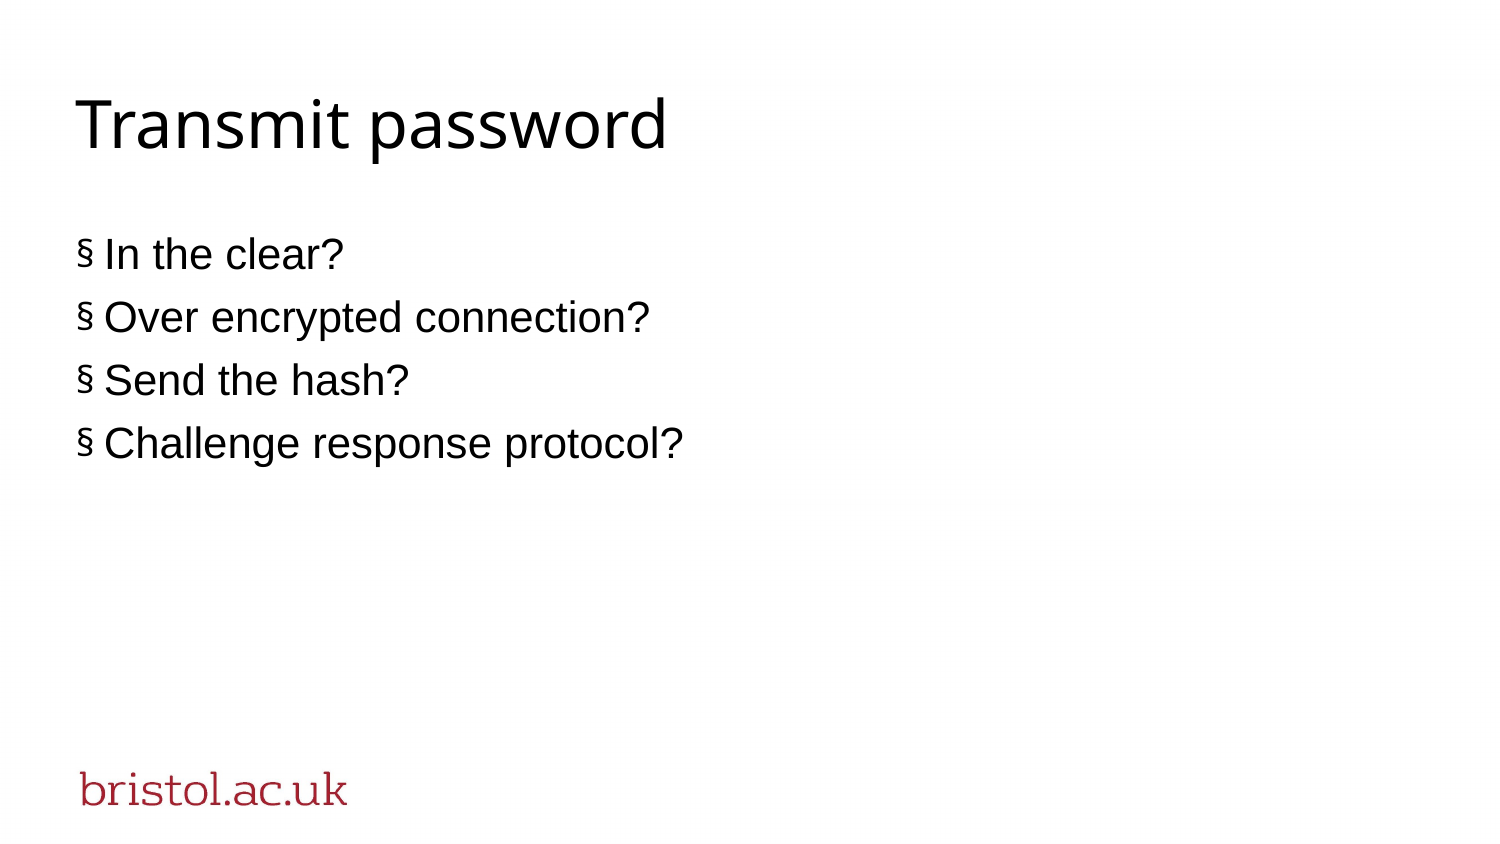

# Transmit password
In the clear?
Over encrypted connection?
Send the hash?
Challenge response protocol?